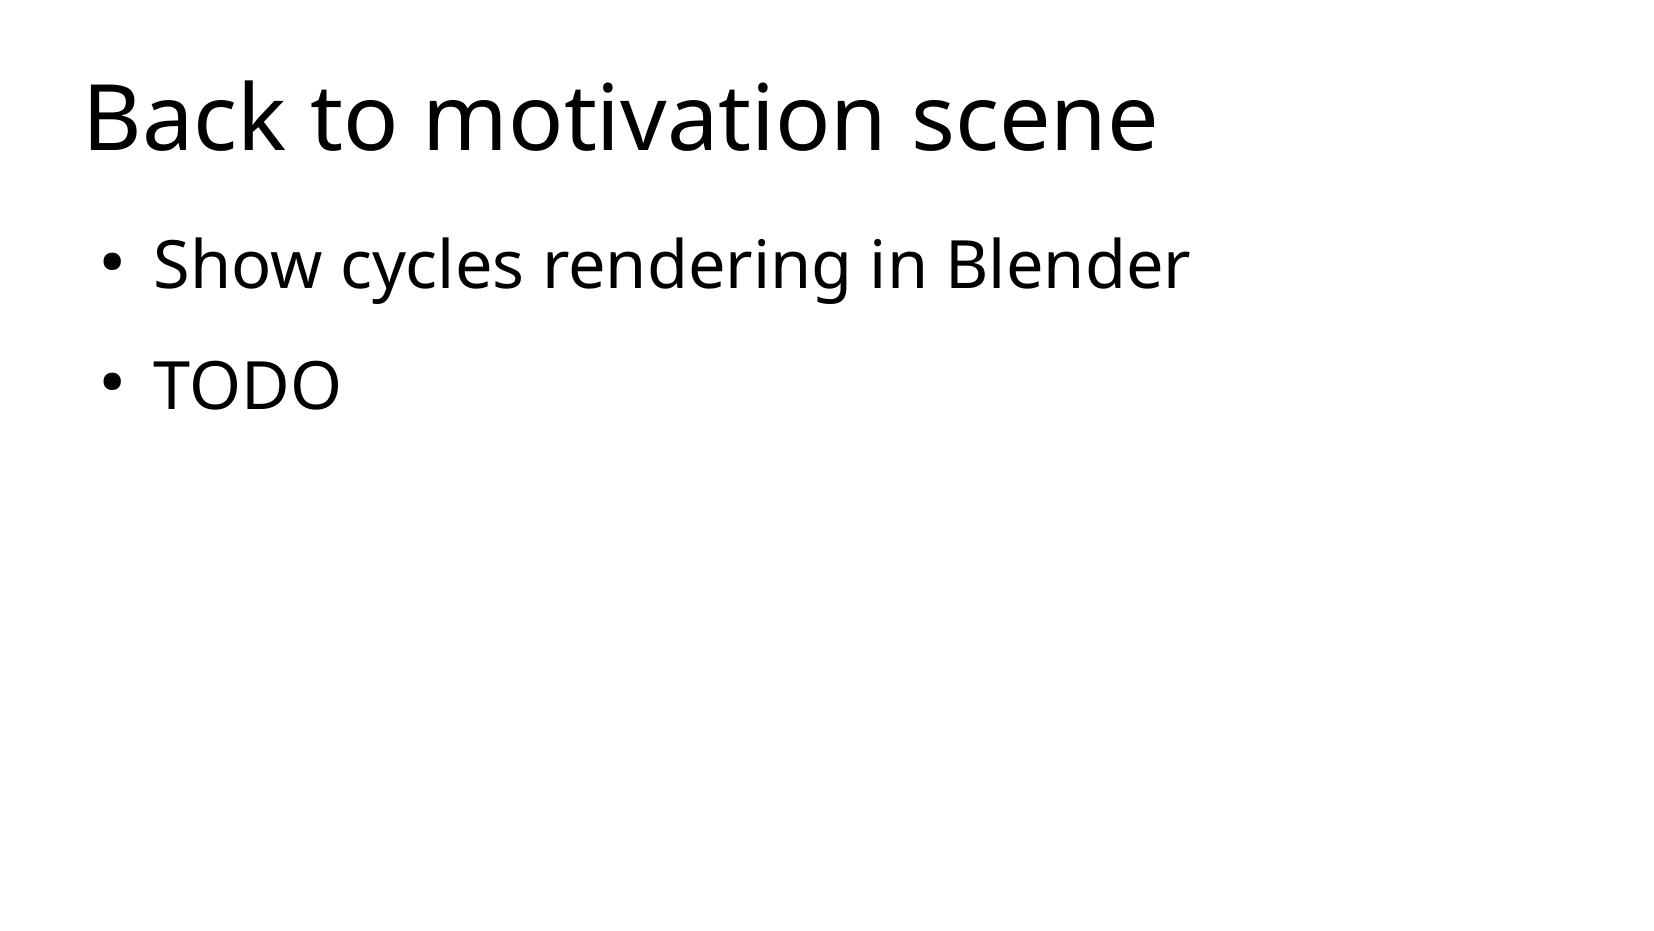

# Back to motivation scene
Show cycles rendering in Blender
TODO